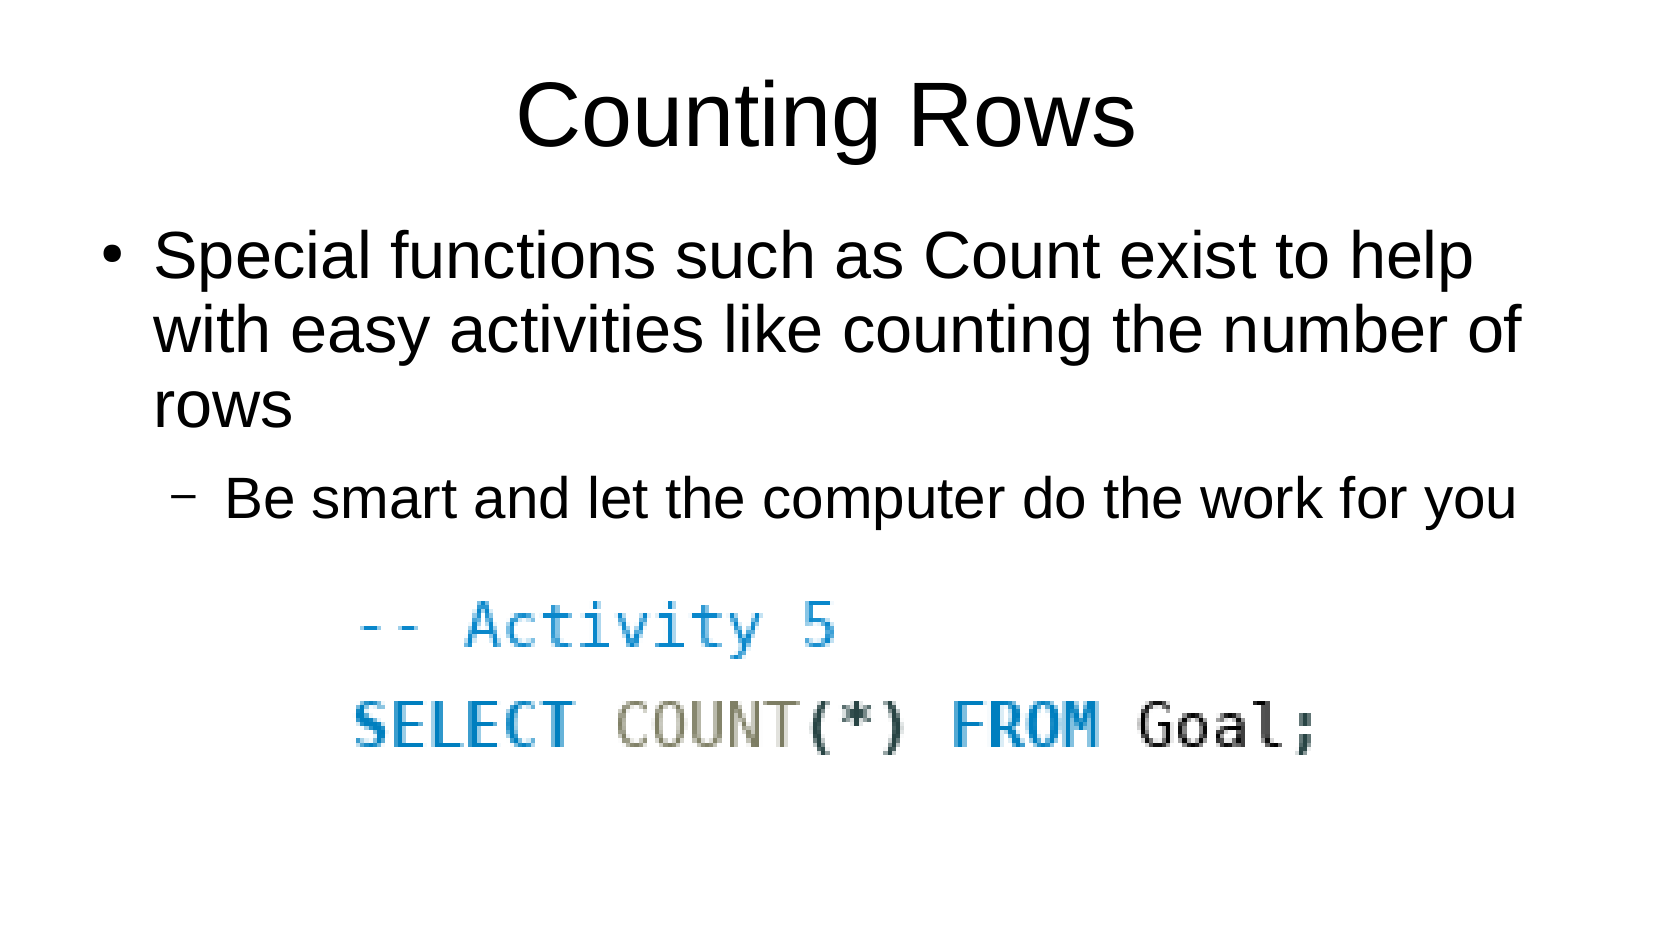

# Counting Rows
Special functions such as Count exist to help with easy activities like counting the number of rows
Be smart and let the computer do the work for you